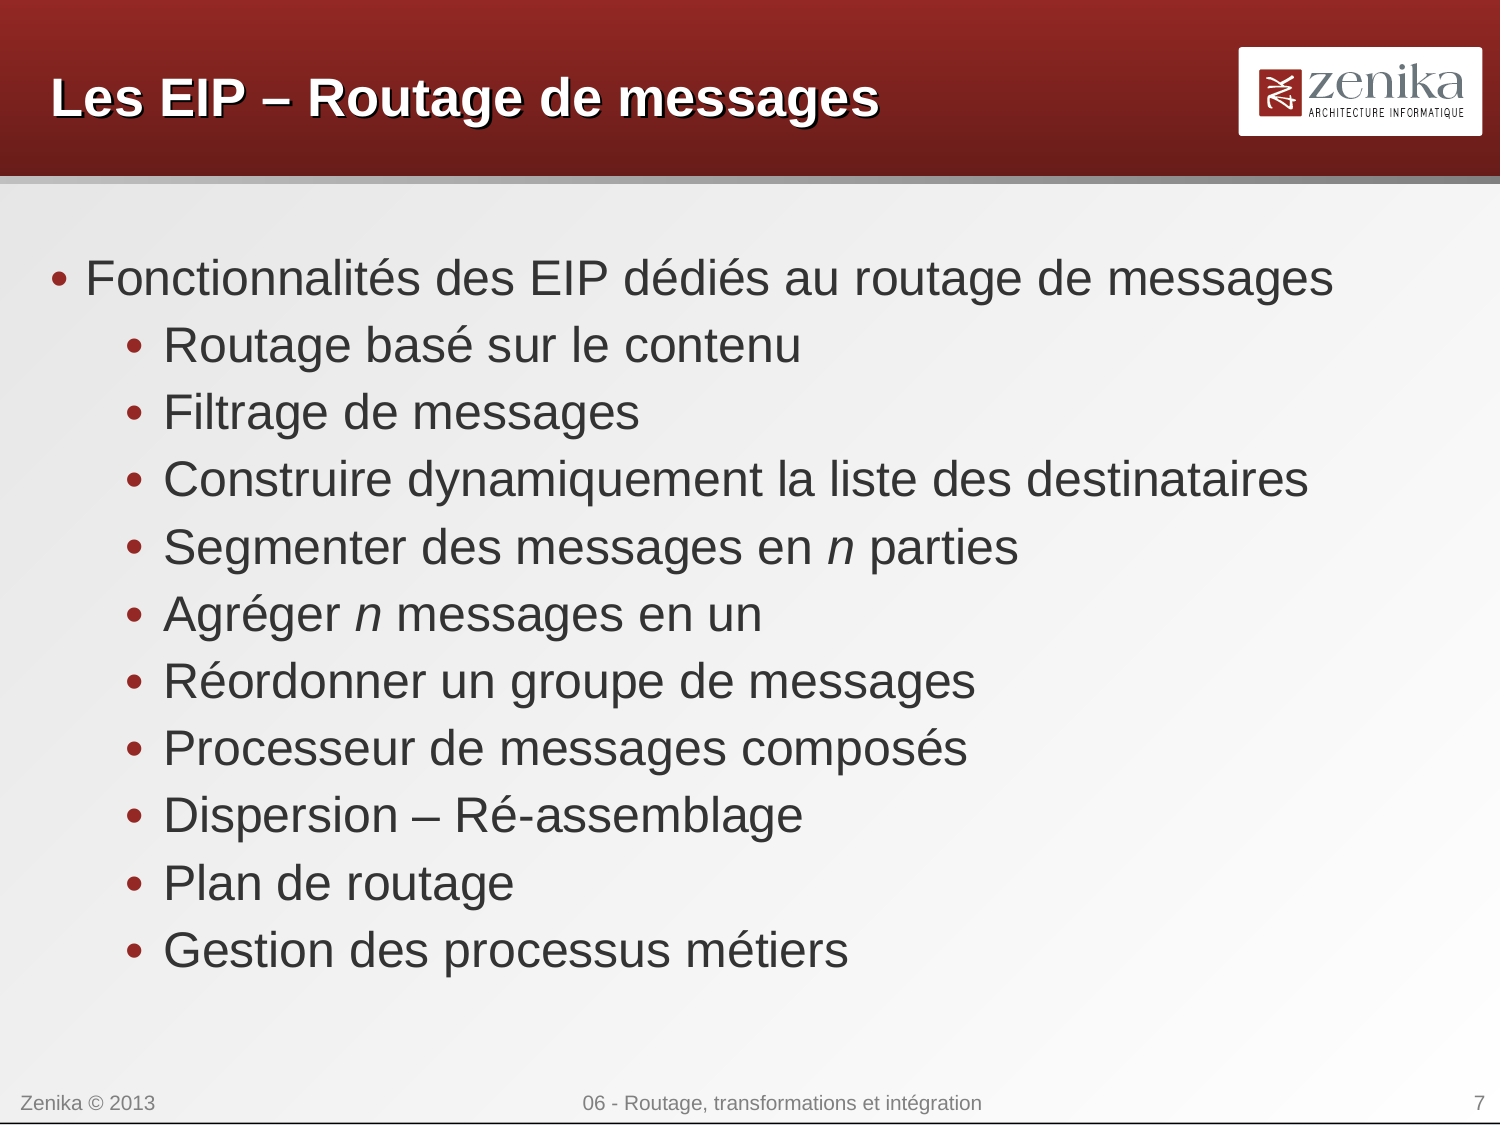

# Les EIP – Routage de messages
Fonctionnalités des EIP dédiés au routage de messages
Routage basé sur le contenu
Filtrage de messages
Construire dynamiquement la liste des destinataires
Segmenter des messages en n parties
Agréger n messages en un
Réordonner un groupe de messages
Processeur de messages composés
Dispersion – Ré-assemblage
Plan de routage
Gestion des processus métiers